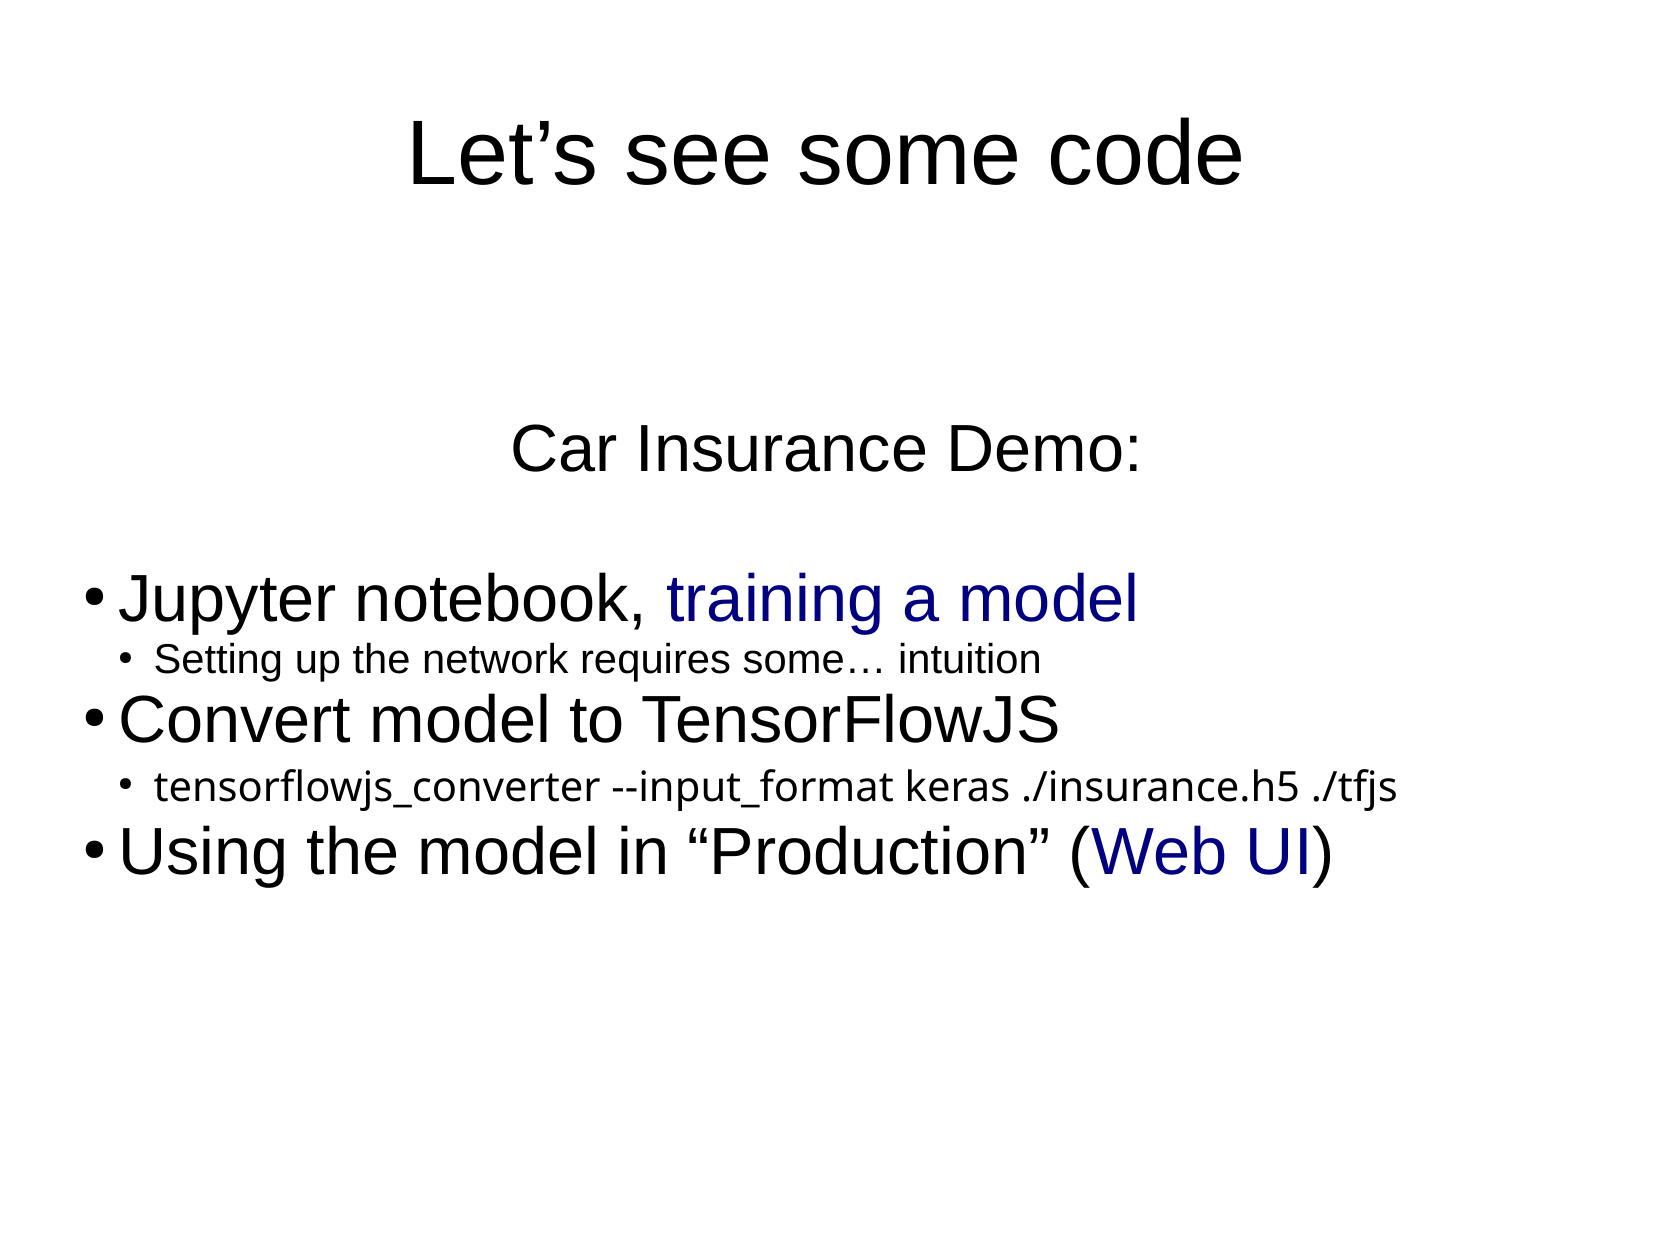

# Let’s see some code
Car Insurance Demo:
Jupyter notebook, training a model
Setting up the network requires some… intuition
Convert model to TensorFlowJS
tensorflowjs_converter --input_format keras ./insurance.h5 ./tfjs
Using the model in “Production” (Web UI)